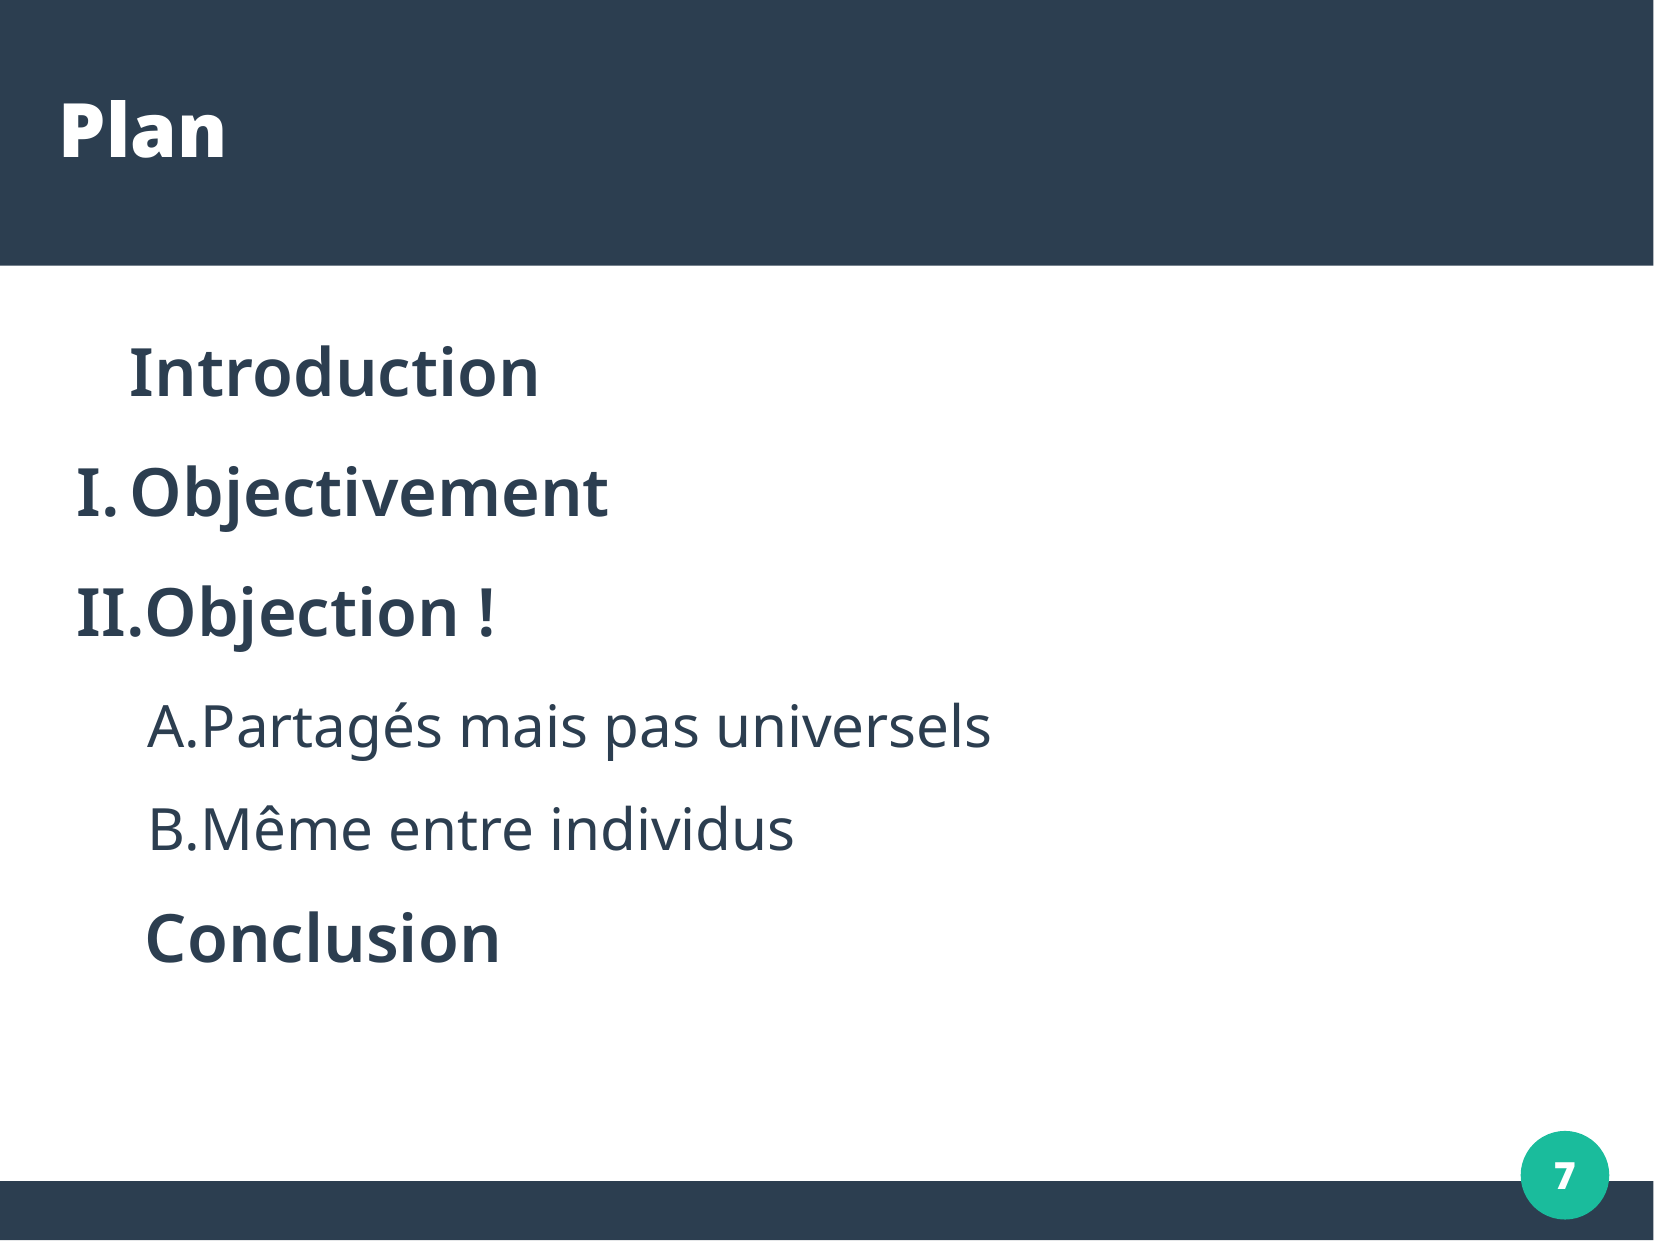

# Plan
Introduction
Objectivement
Objection !
Partagés mais pas universels
Même entre individus
Conclusion
7